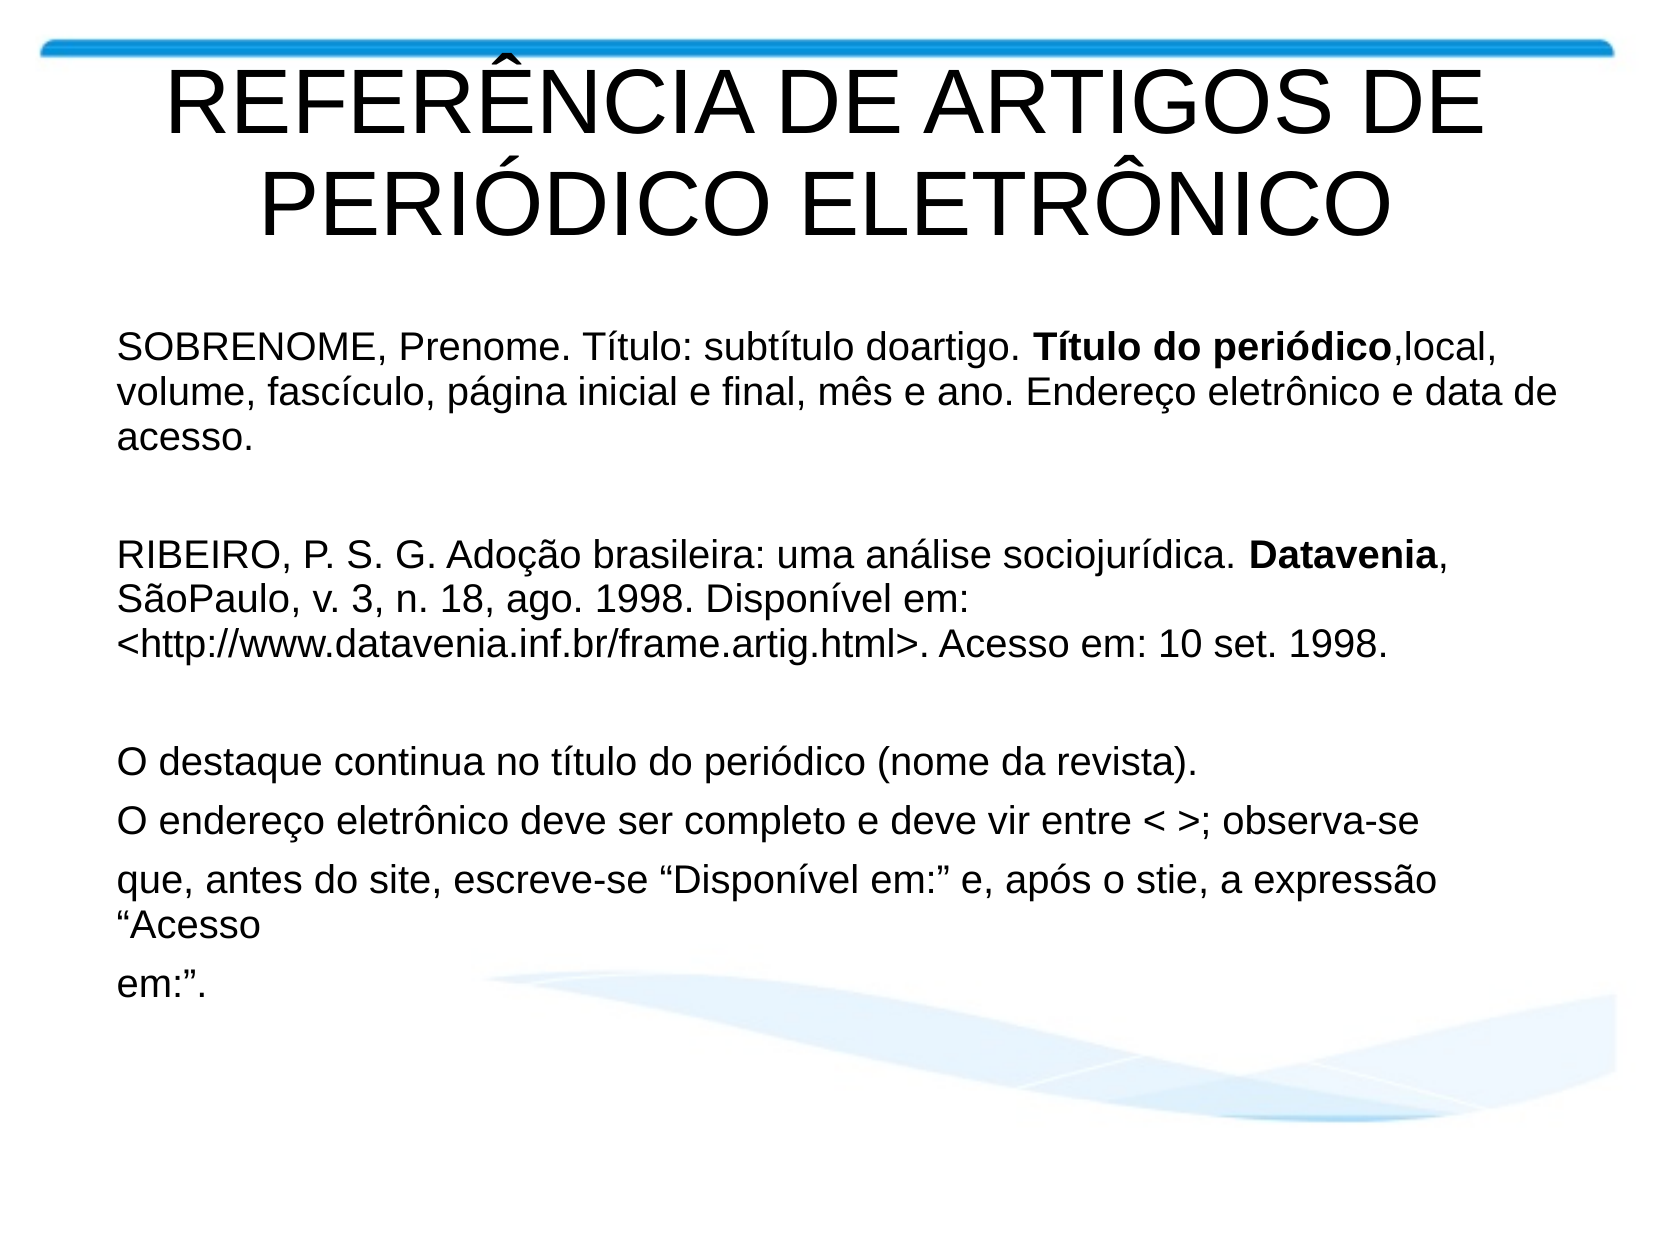

# REFERÊNCIA DE ARTIGOS DE PERIÓDICO ELETRÔNICO
SOBRENOME, Prenome. Título: subtítulo doartigo. Título do periódico,local, volume, fascículo, página inicial e final, mês e ano. Endereço eletrônico e data de acesso.
RIBEIRO, P. S. G. Adoção brasileira: uma análise sociojurídica. Datavenia, SãoPaulo, v. 3, n. 18, ago. 1998. Disponível em: <http://www.datavenia.inf.br/frame.artig.html>. Acesso em: 10 set. 1998.
O destaque continua no título do periódico (nome da revista).
O endereço eletrônico deve ser completo e deve vir entre < >; observa-se
que, antes do site, escreve-se “Disponível em:” e, após o stie, a expressão “Acesso
em:”.